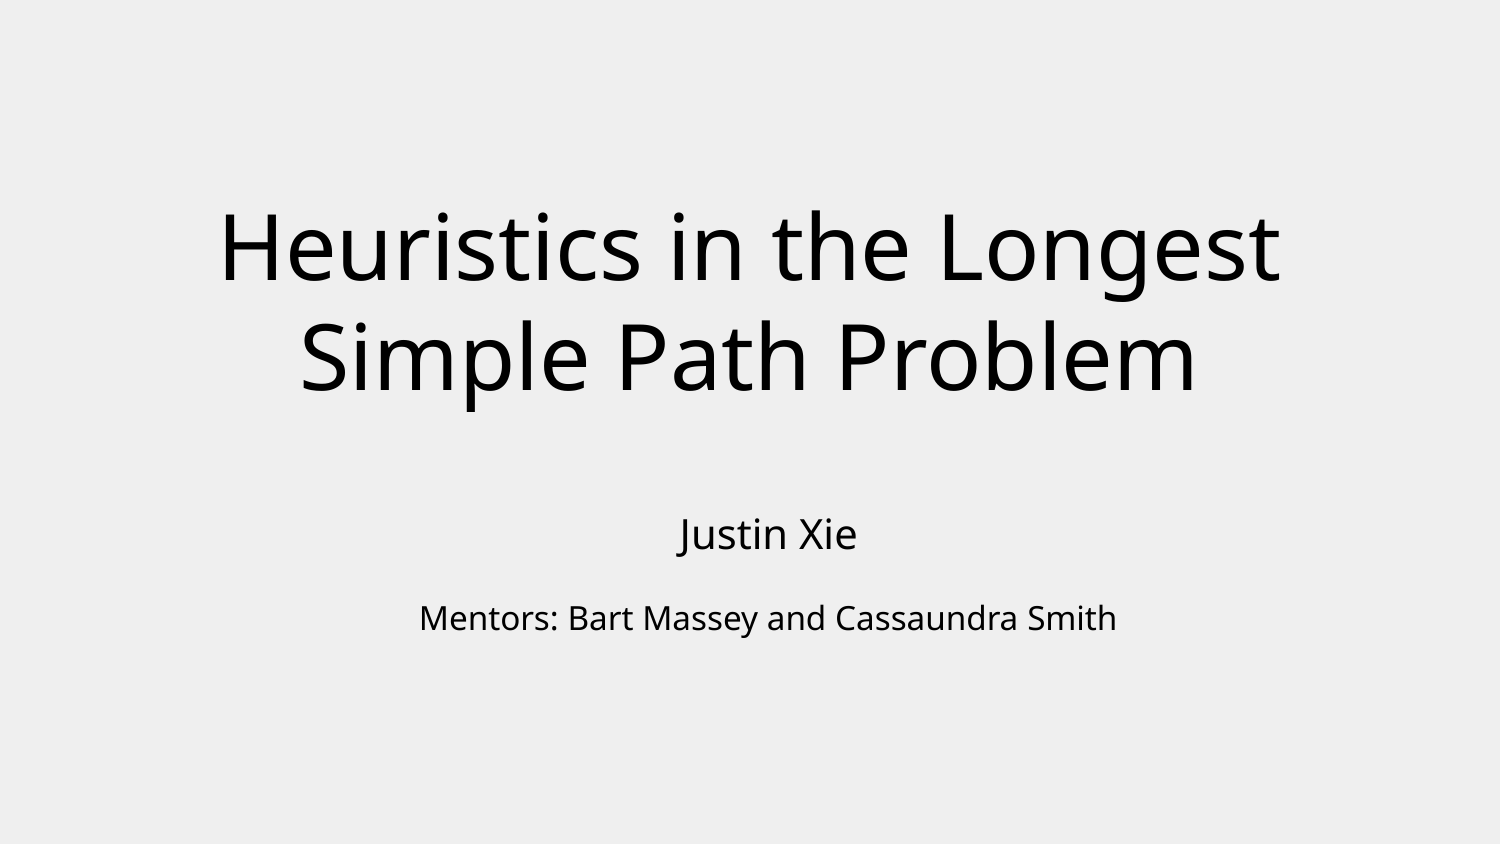

# Heuristics in the Longest Simple Path Problem
Justin Xie
Mentors: Bart Massey and Cassaundra Smith